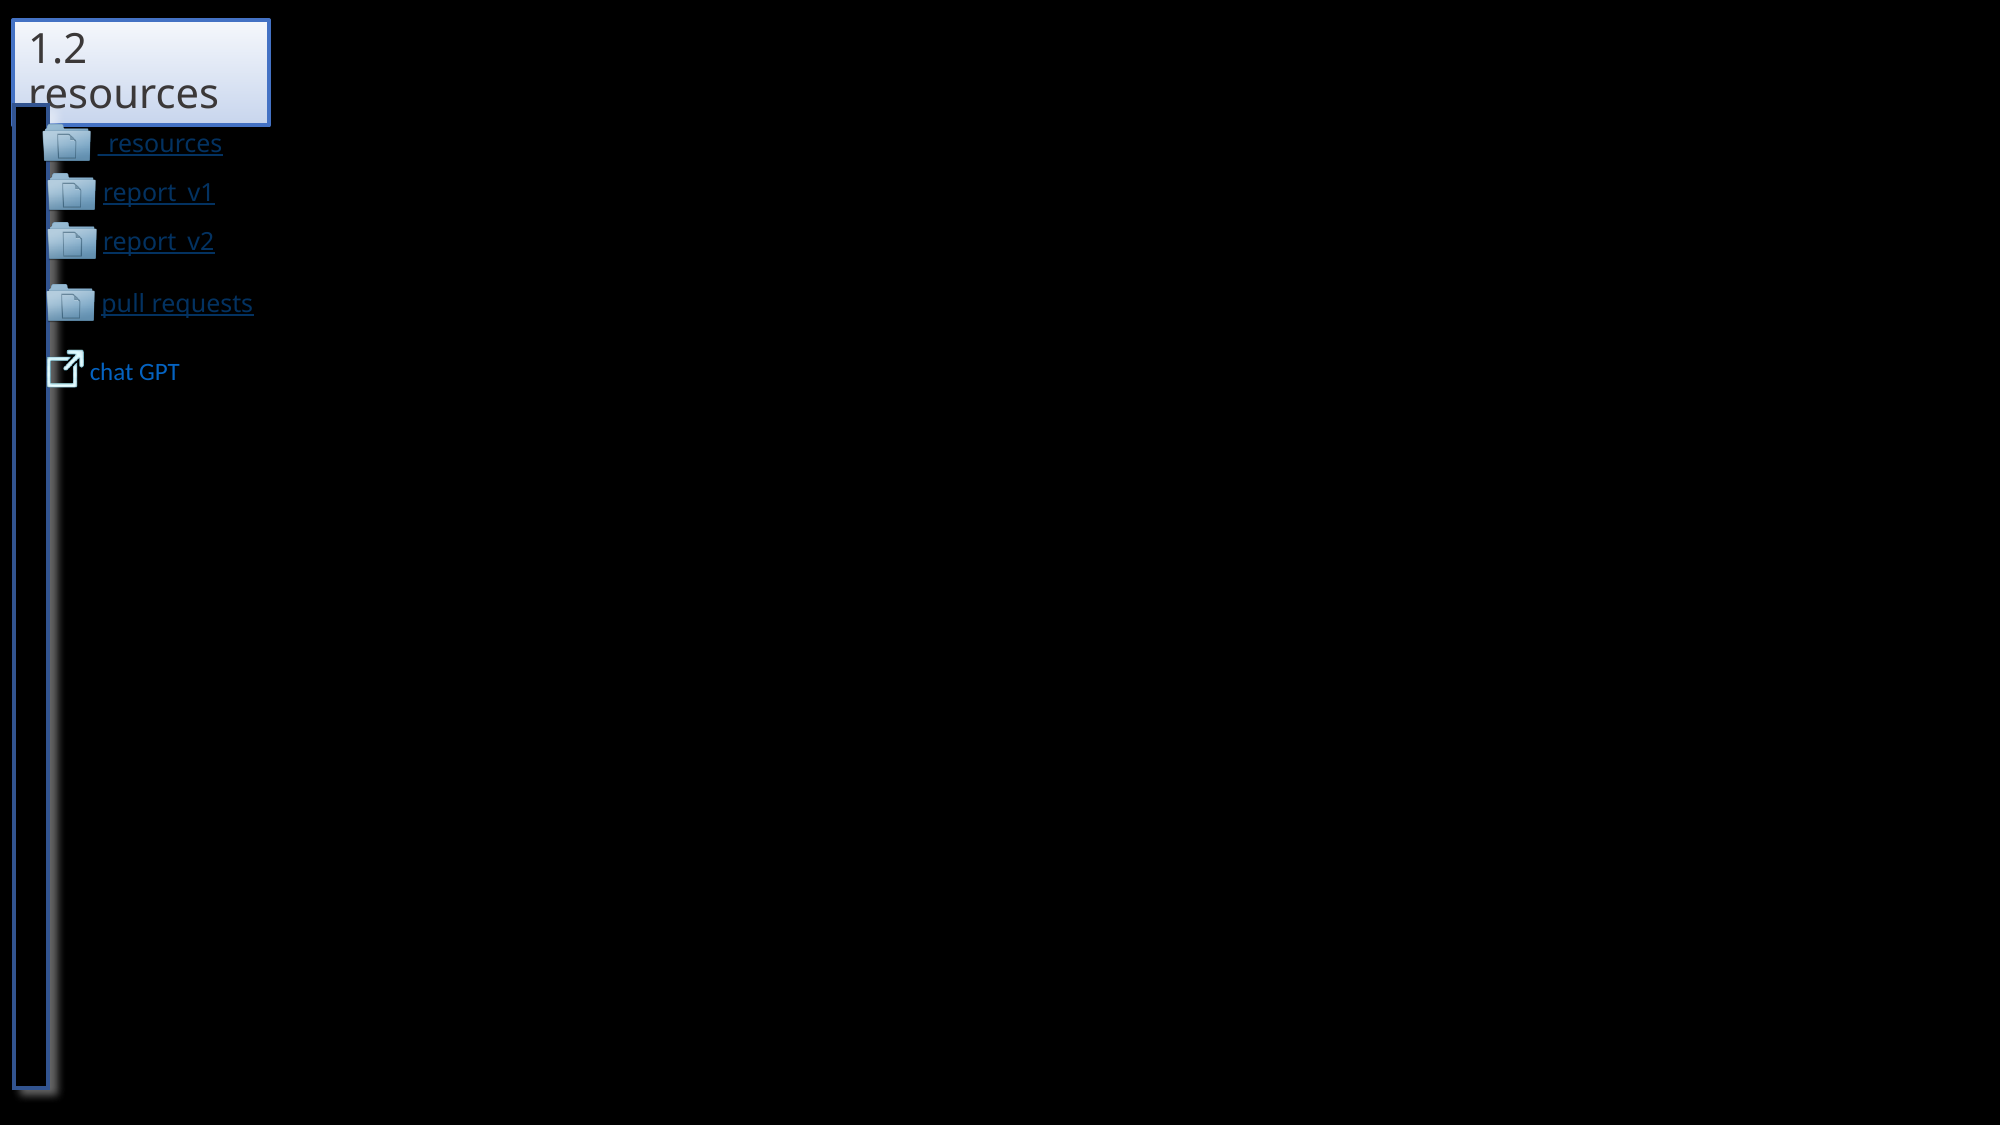

# 1.2 resources
_resources
report_v1
report_v2
pull requests
chat GPT